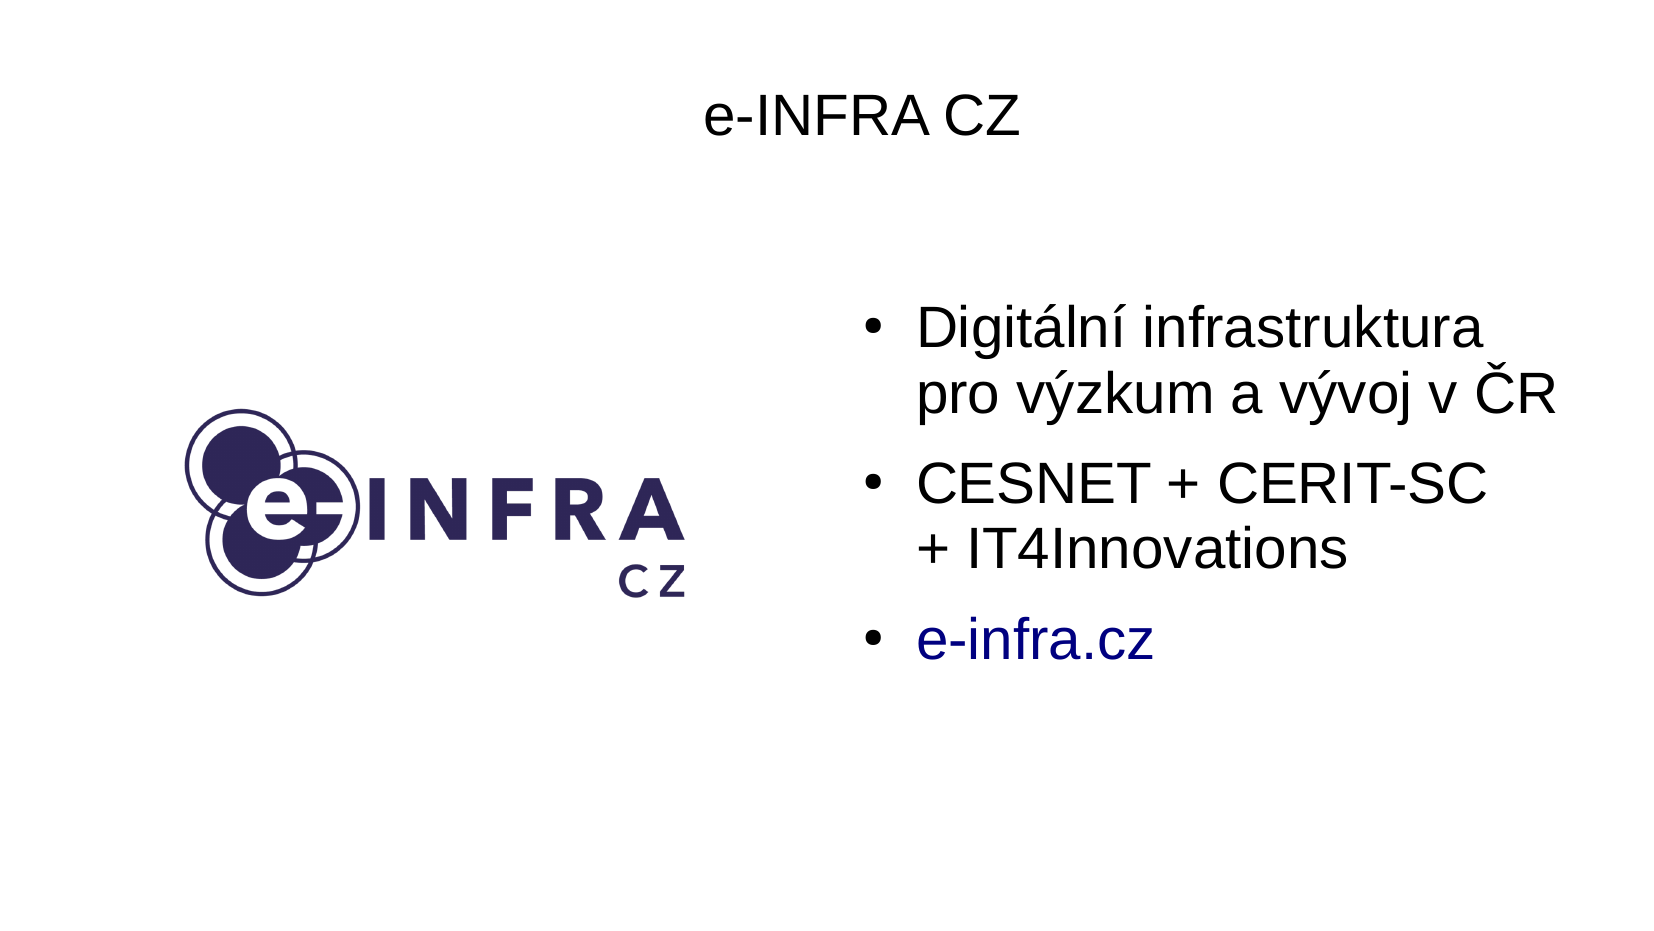

# e-INFRA CZ
Digitální infrastruktura pro výzkum a vývoj v ČR
CESNET + CERIT-SC
+ IT4Innovations
e-infra.cz